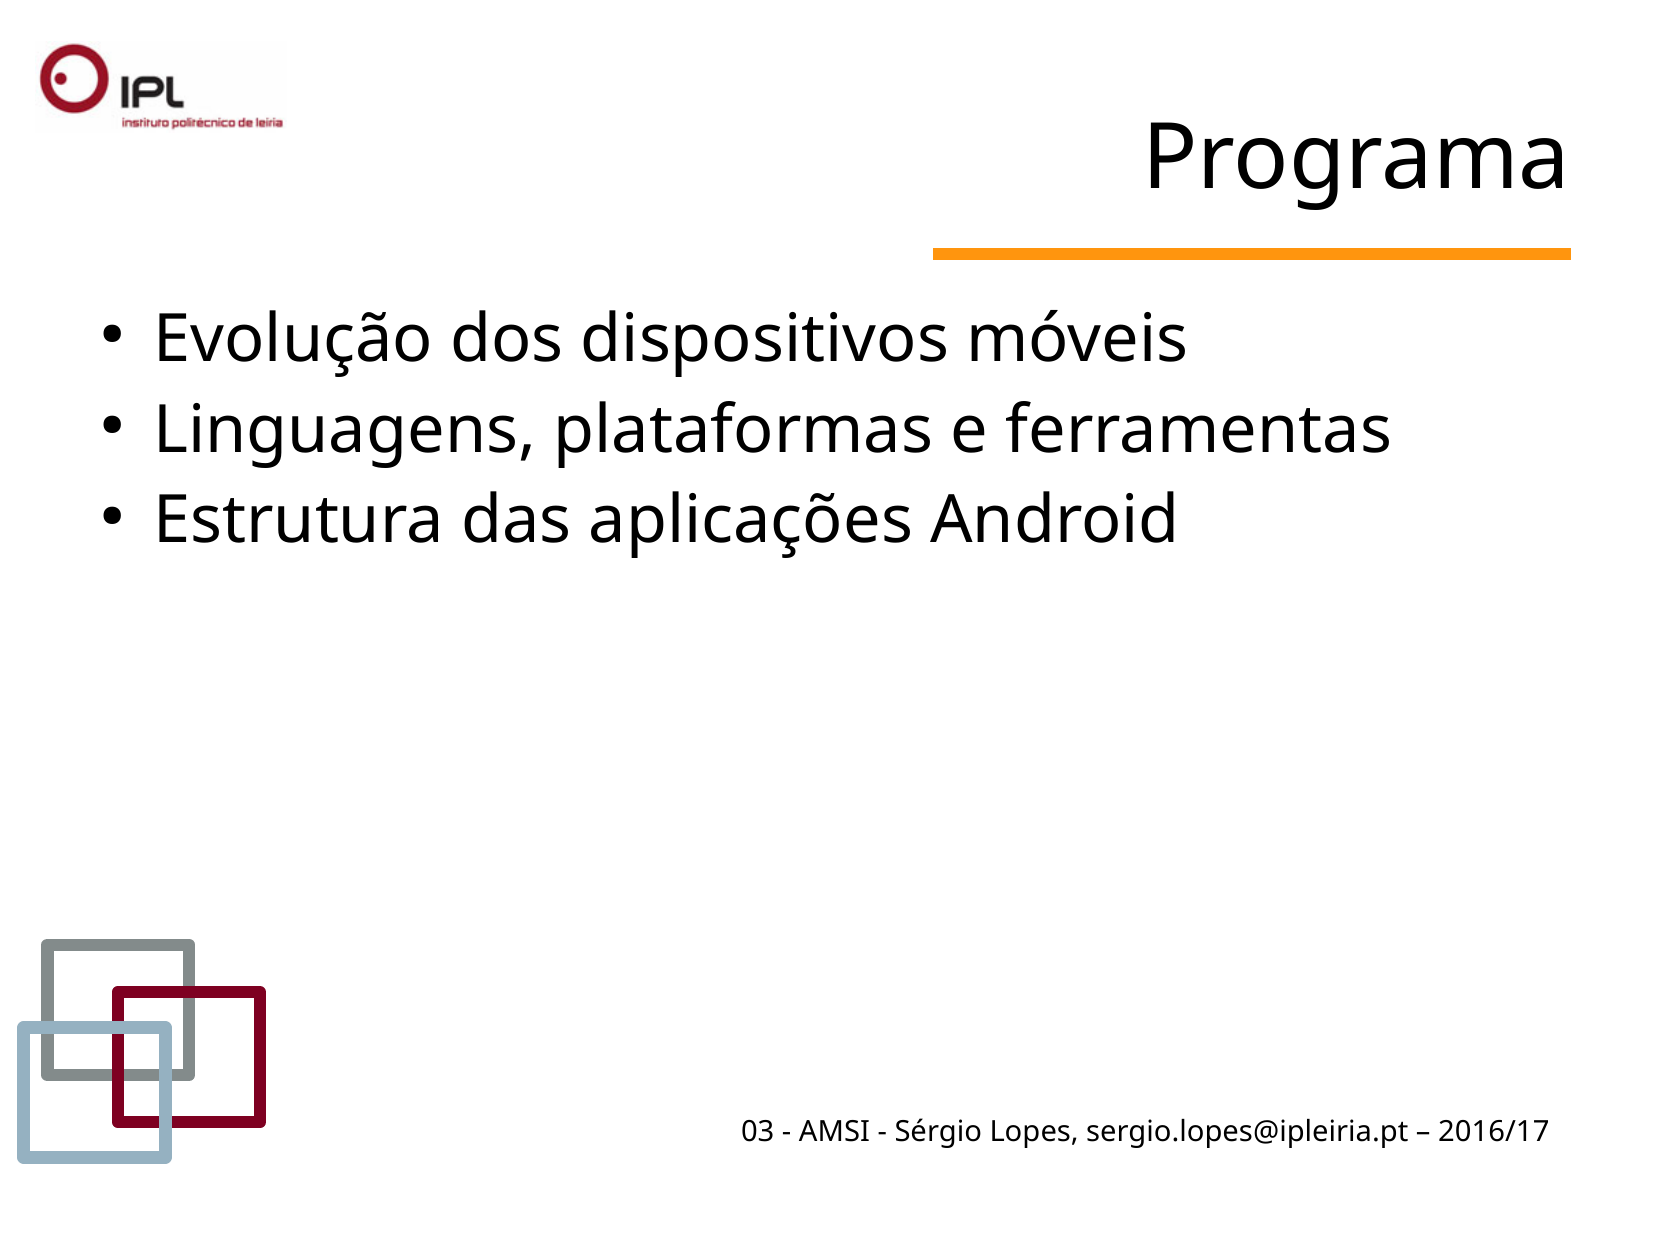

# Programa
Evolução dos dispositivos móveis
Linguagens, plataformas e ferramentas
Estrutura das aplicações Android
03 - AMSI - Sérgio Lopes, sergio.lopes@ipleiria.pt – 2016/17